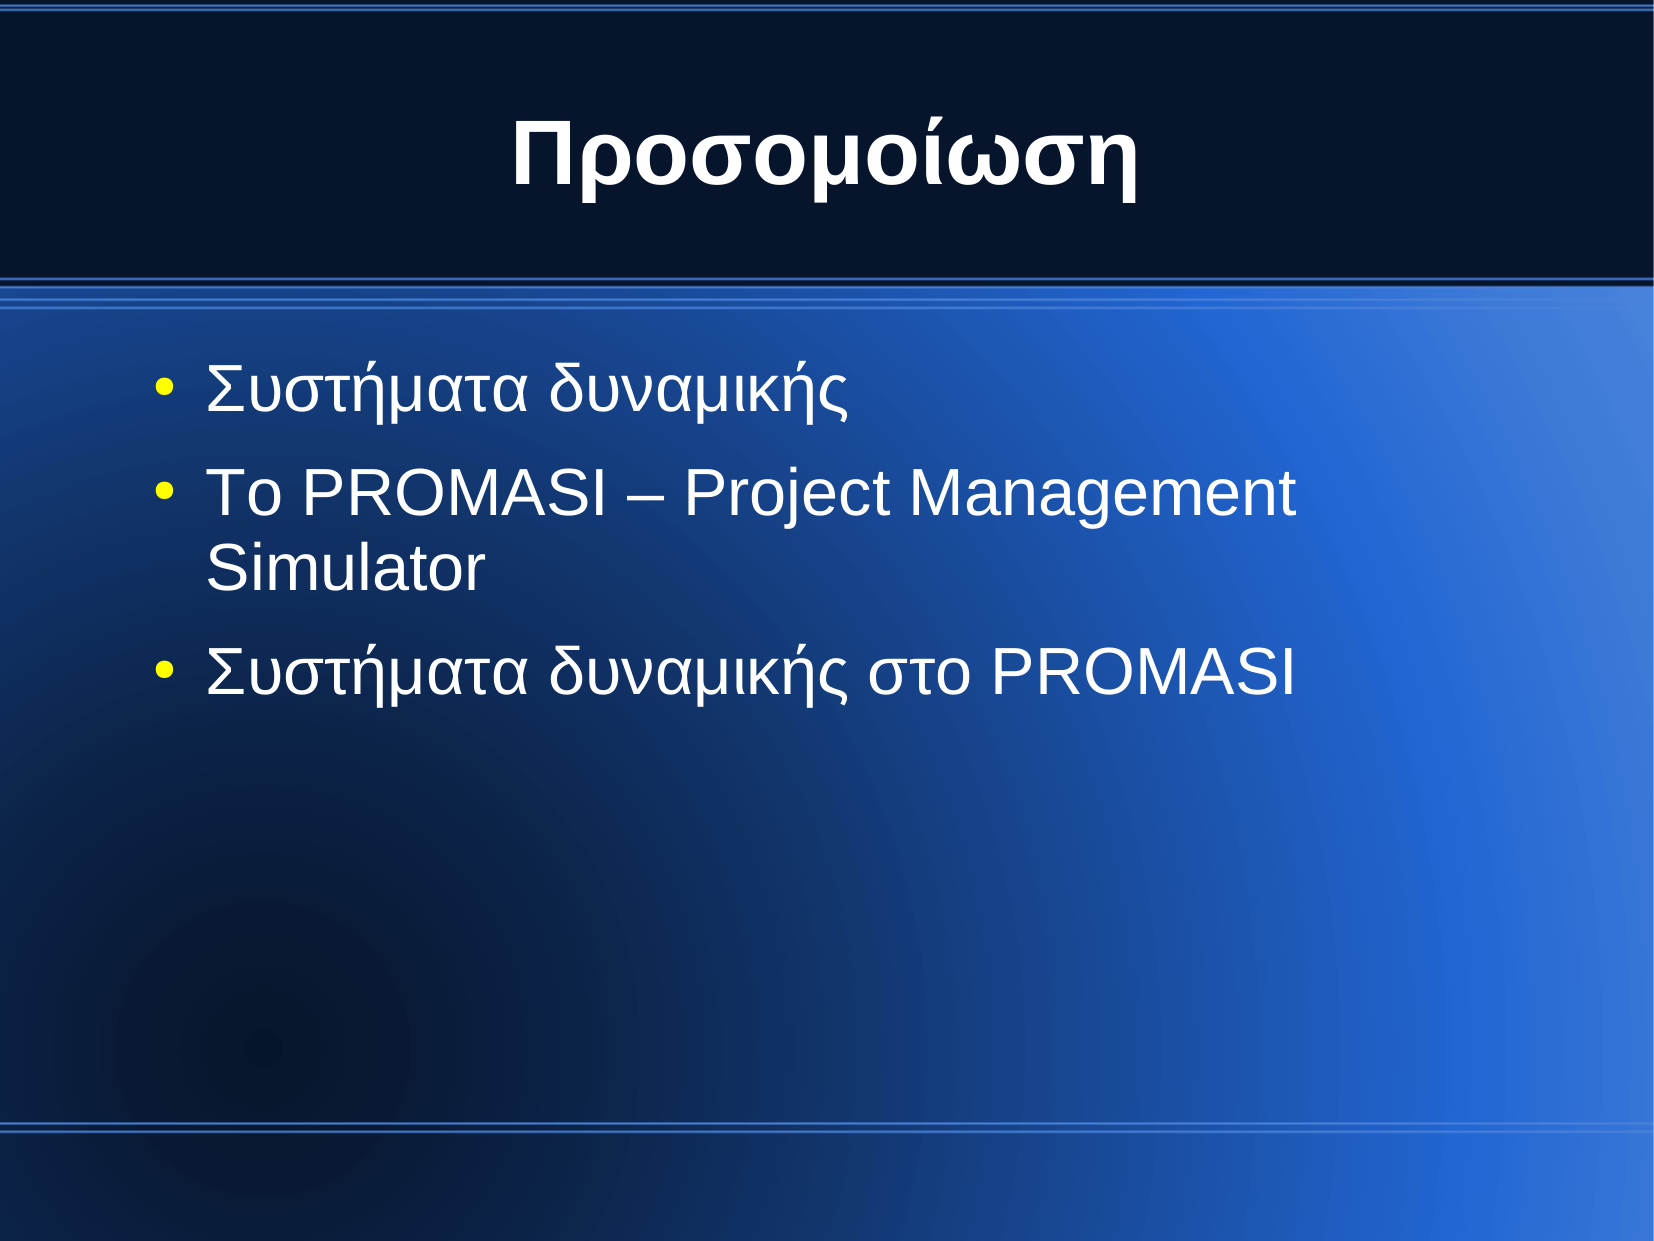

# Προσομοίωση
Συστήματα δυναμικής
Το PROMASI – Project Management Simulator
Συστήματα δυναμικής στο PROMASI